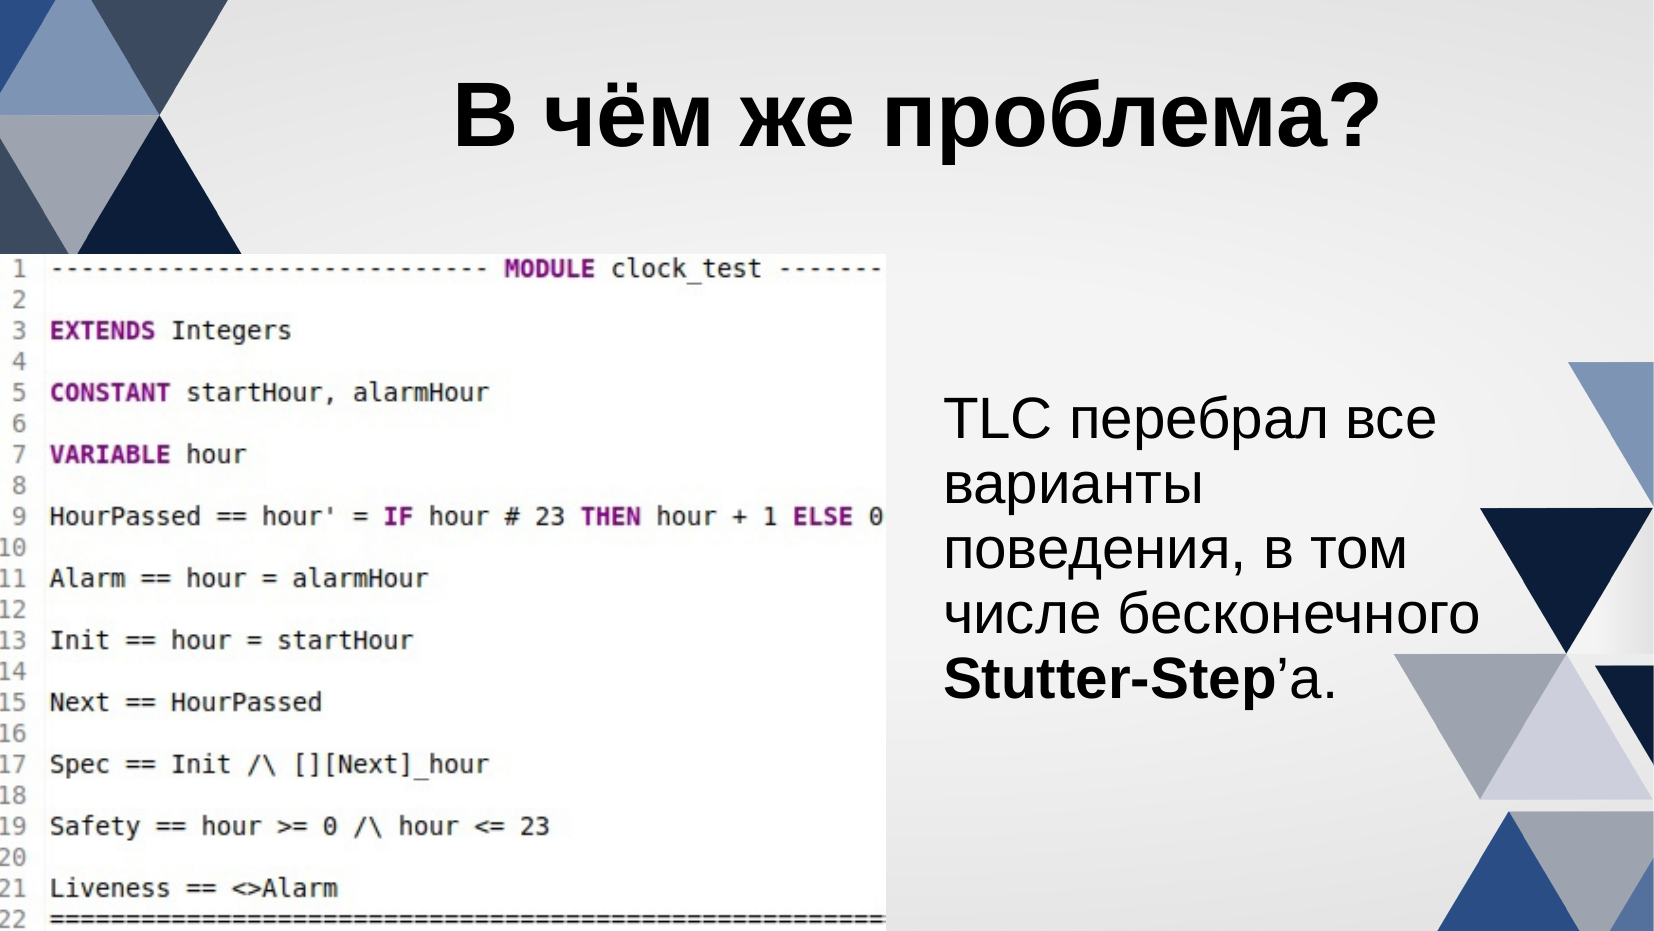

# В чём же проблема?
TLC перебрал все варианты поведения, в том числе бесконечного Stutter-Step’а.